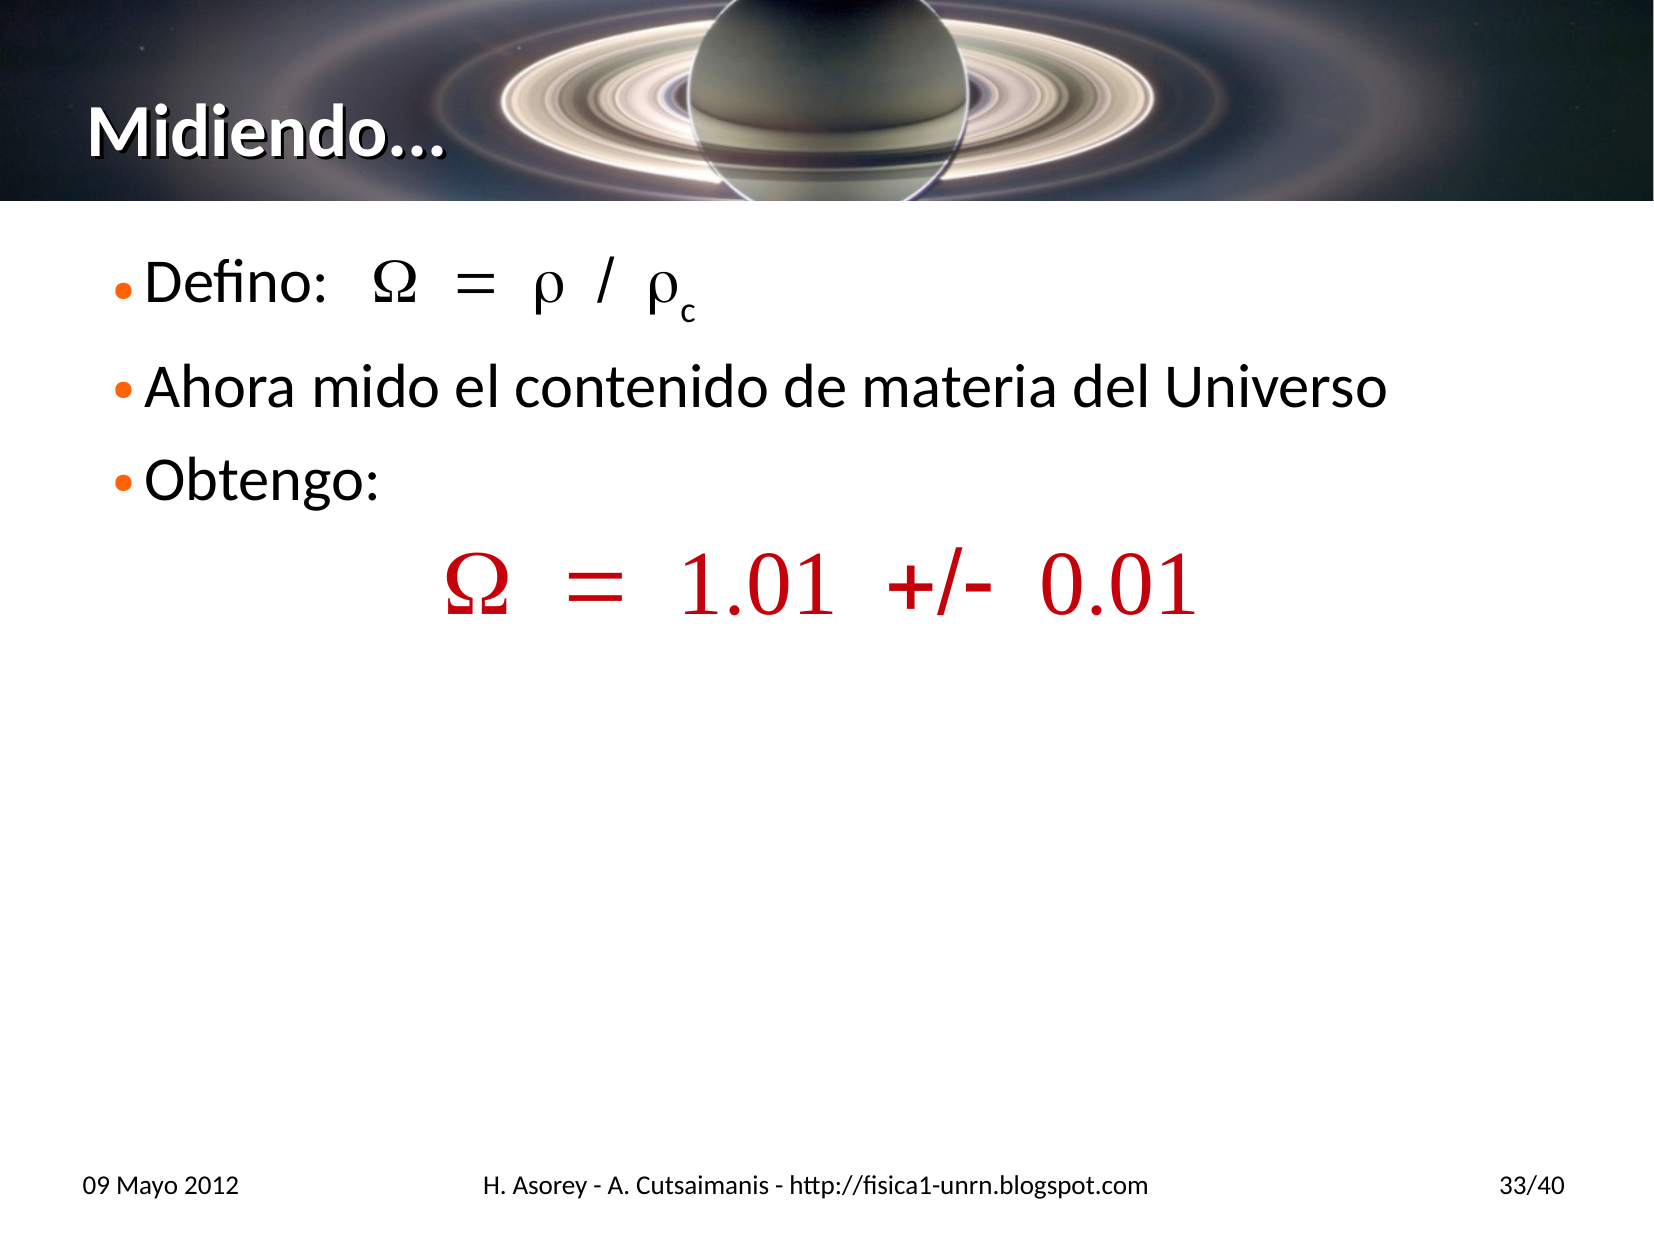

# Midiendo...
Defino: W = r / rc
Ahora mido el contenido de materia del Universo
Obtengo:
 W = 1.01 +/- 0.01
09 Mayo 2012
H. Asorey - A. Cutsaimanis - http://fisica1-unrn.blogspot.com
33